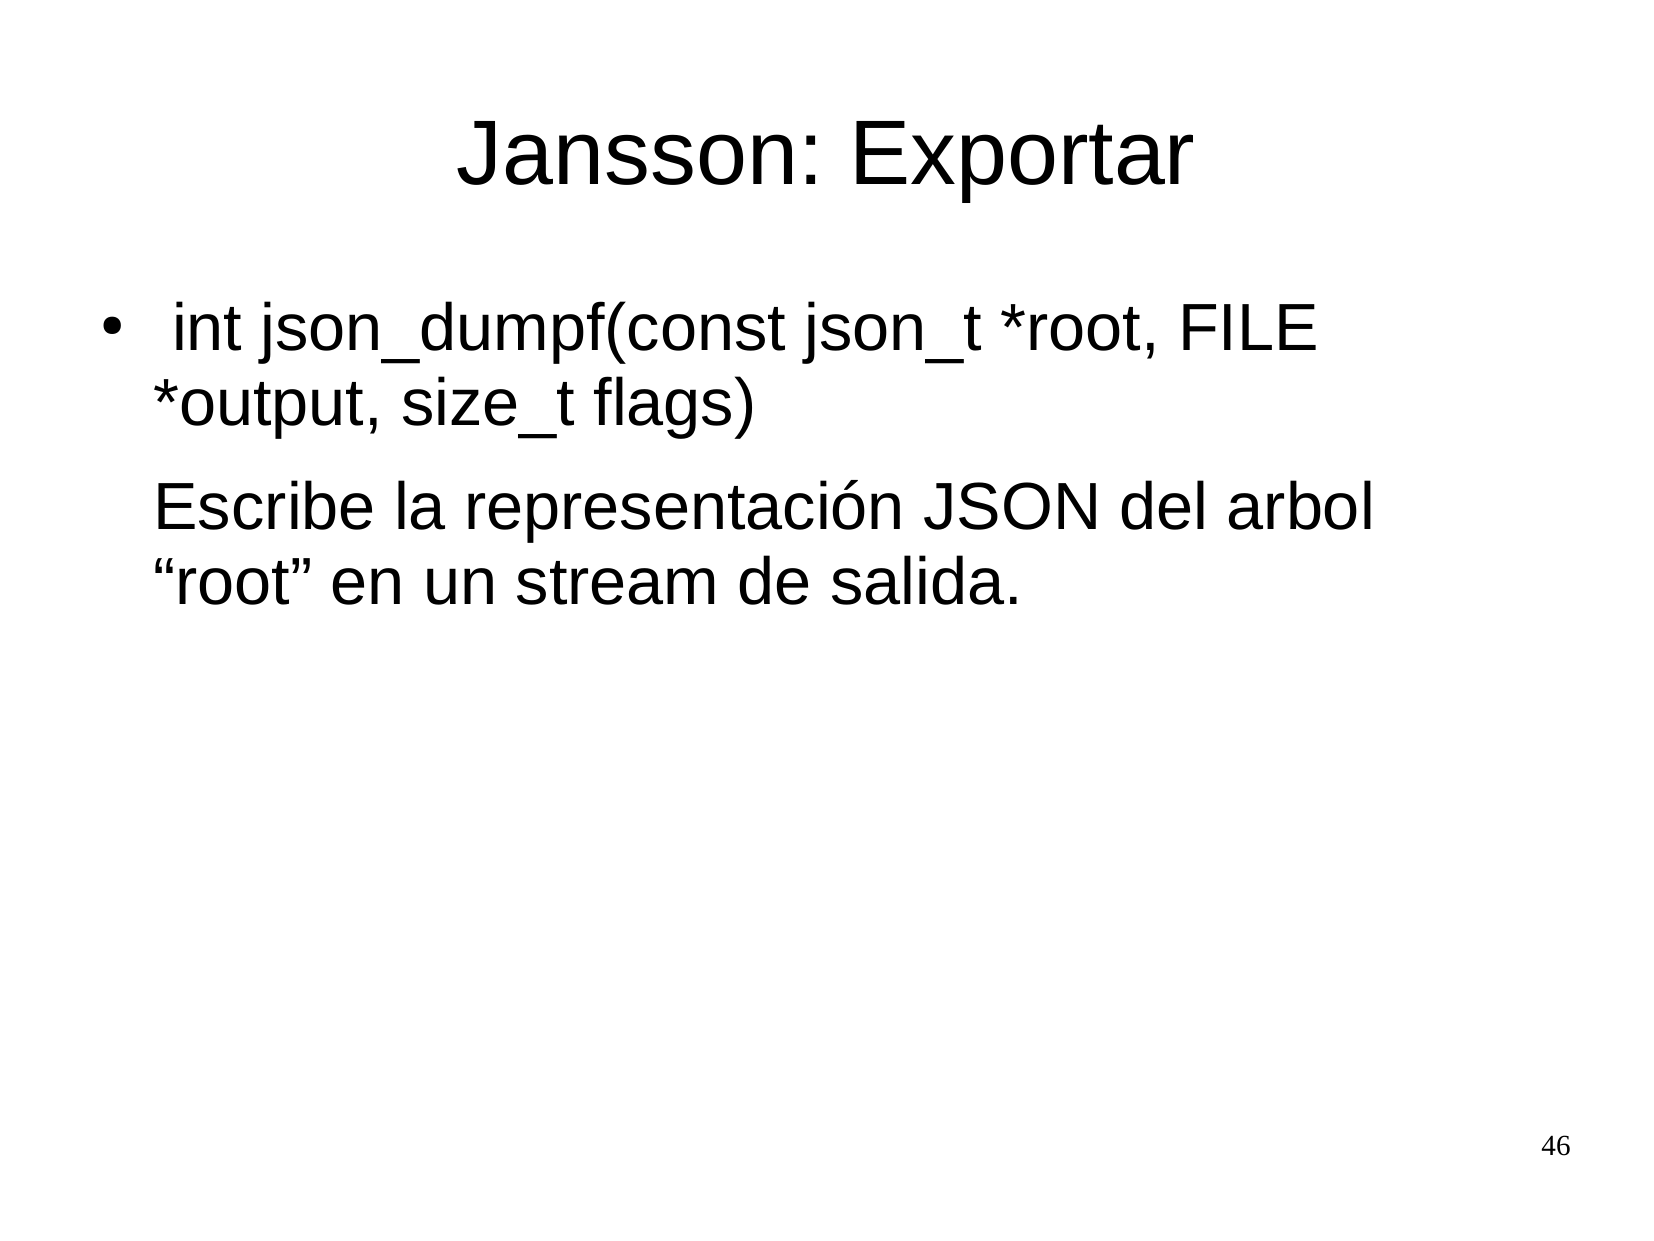

# Jansson: Exportar
 int json_dumpf(const json_t *root, FILE *output, size_t flags)
Escribe la representación JSON del arbol “root” en un stream de salida.
46